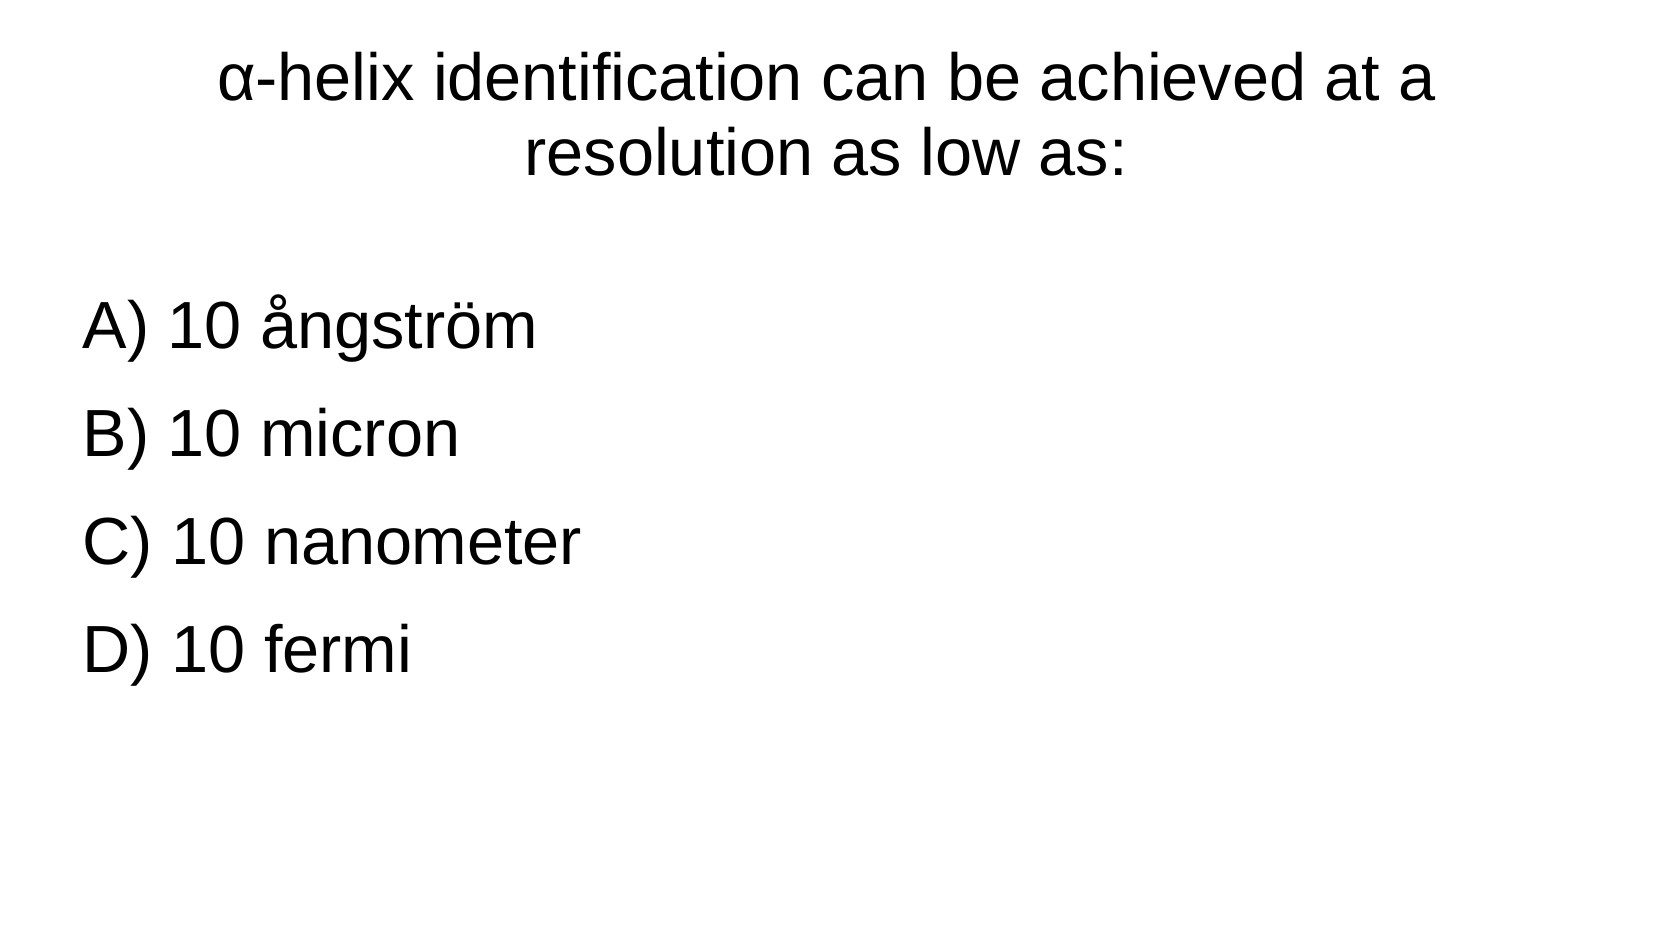

# α-helix identification can be achieved at a resolution as low as:
 10 ångström
 10 micron
 10 nanometer
 10 fermi